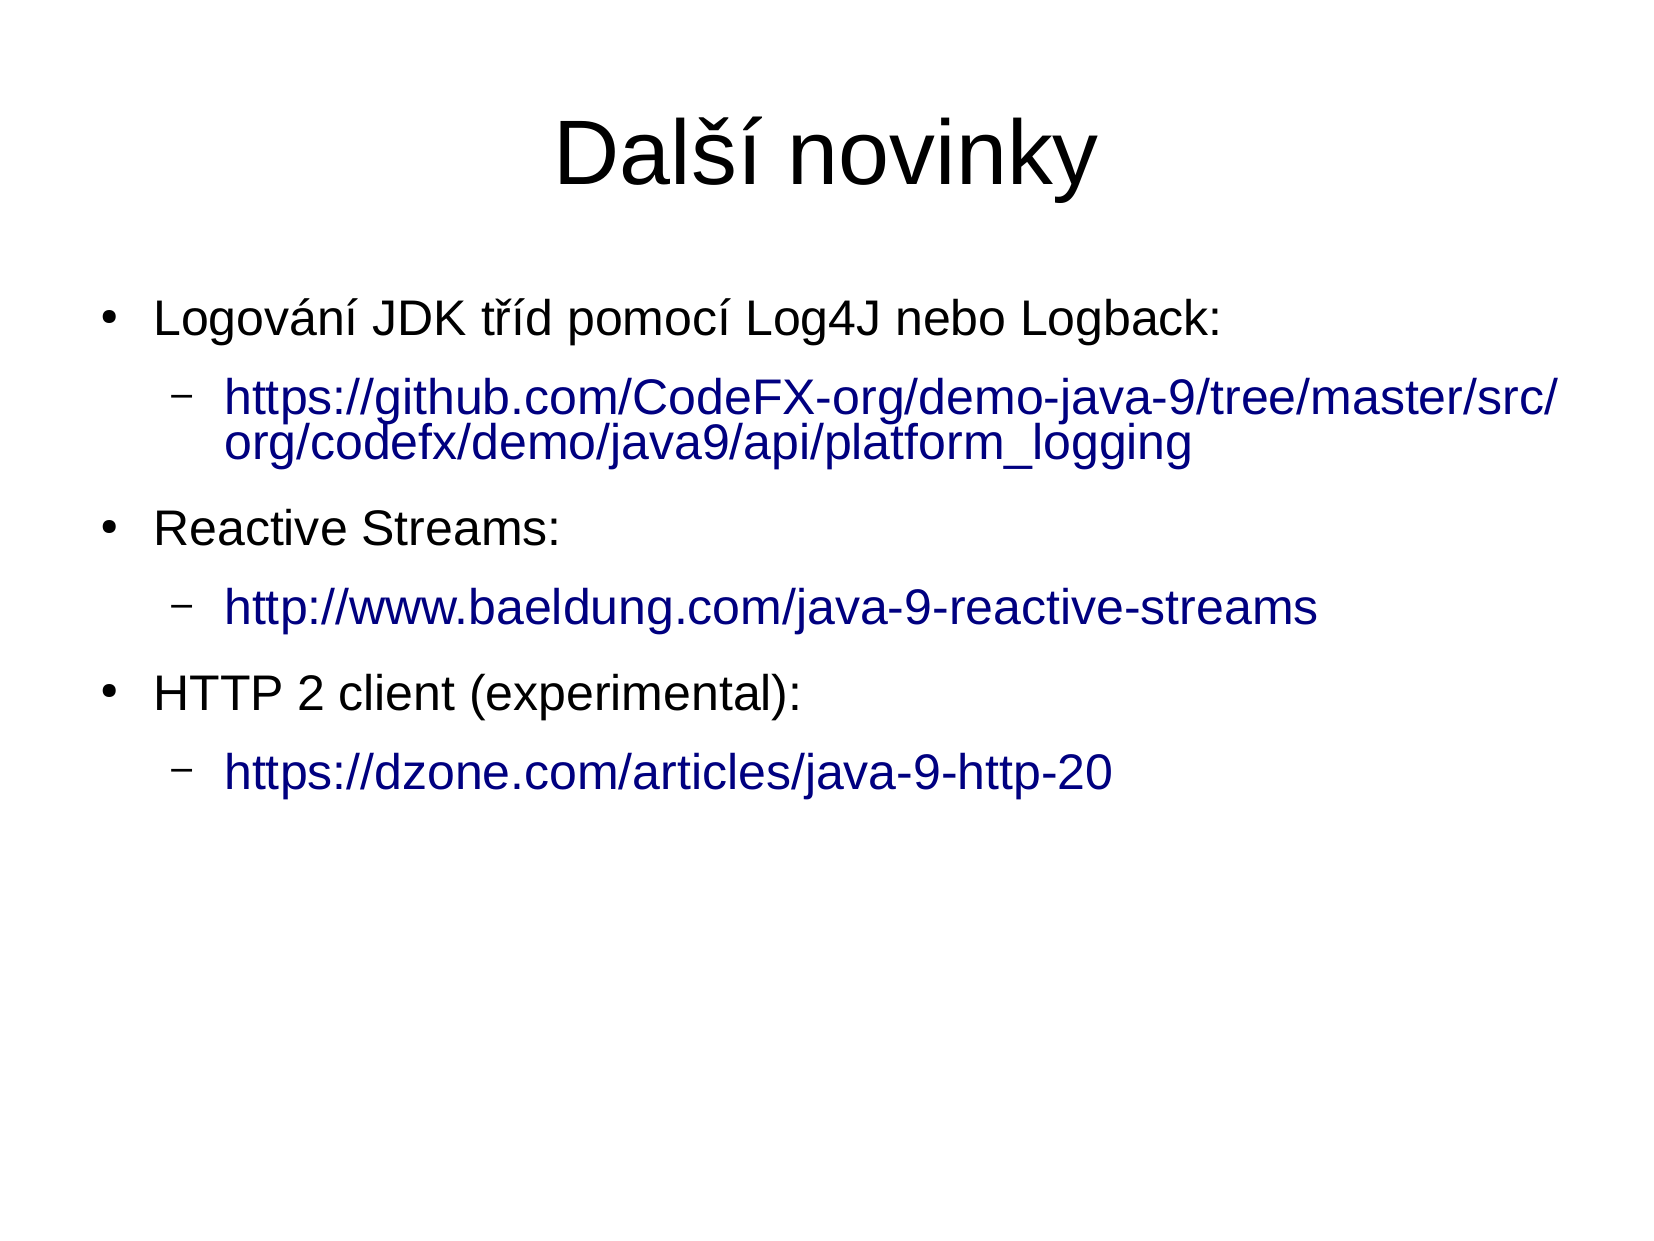

# Další novinky
Logování JDK tříd pomocí Log4J nebo Logback:
https://github.com/CodeFX-org/demo-java-9/tree/master/src/org/codefx/demo/java9/api/platform_logging
Reactive Streams:
http://www.baeldung.com/java-9-reactive-streams
HTTP 2 client (experimental):
https://dzone.com/articles/java-9-http-20